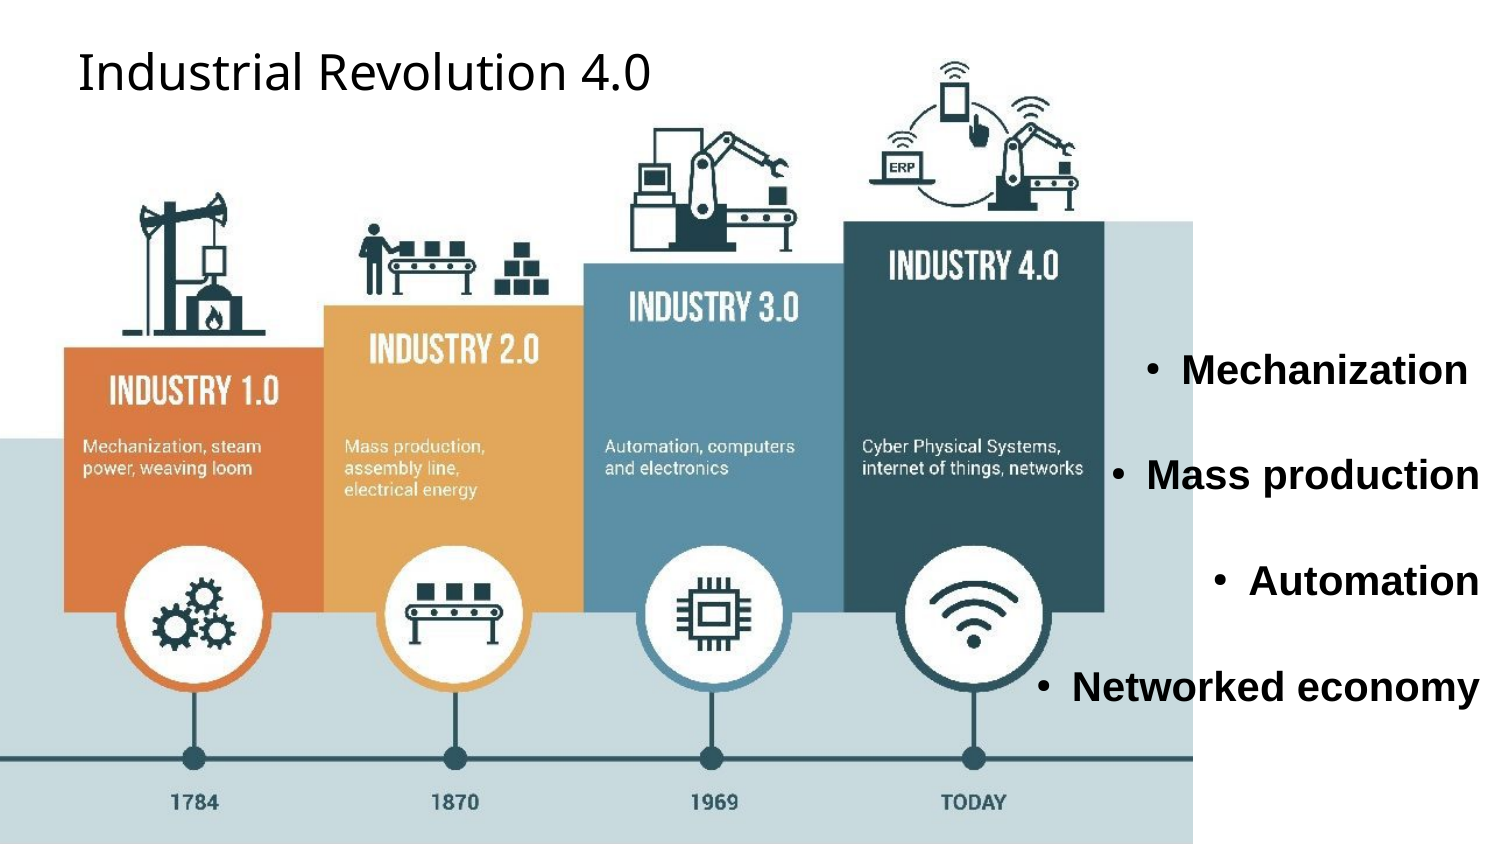

# Industrial Revolution 4.0
Mechanization
Mass production
Automation
Networked economy